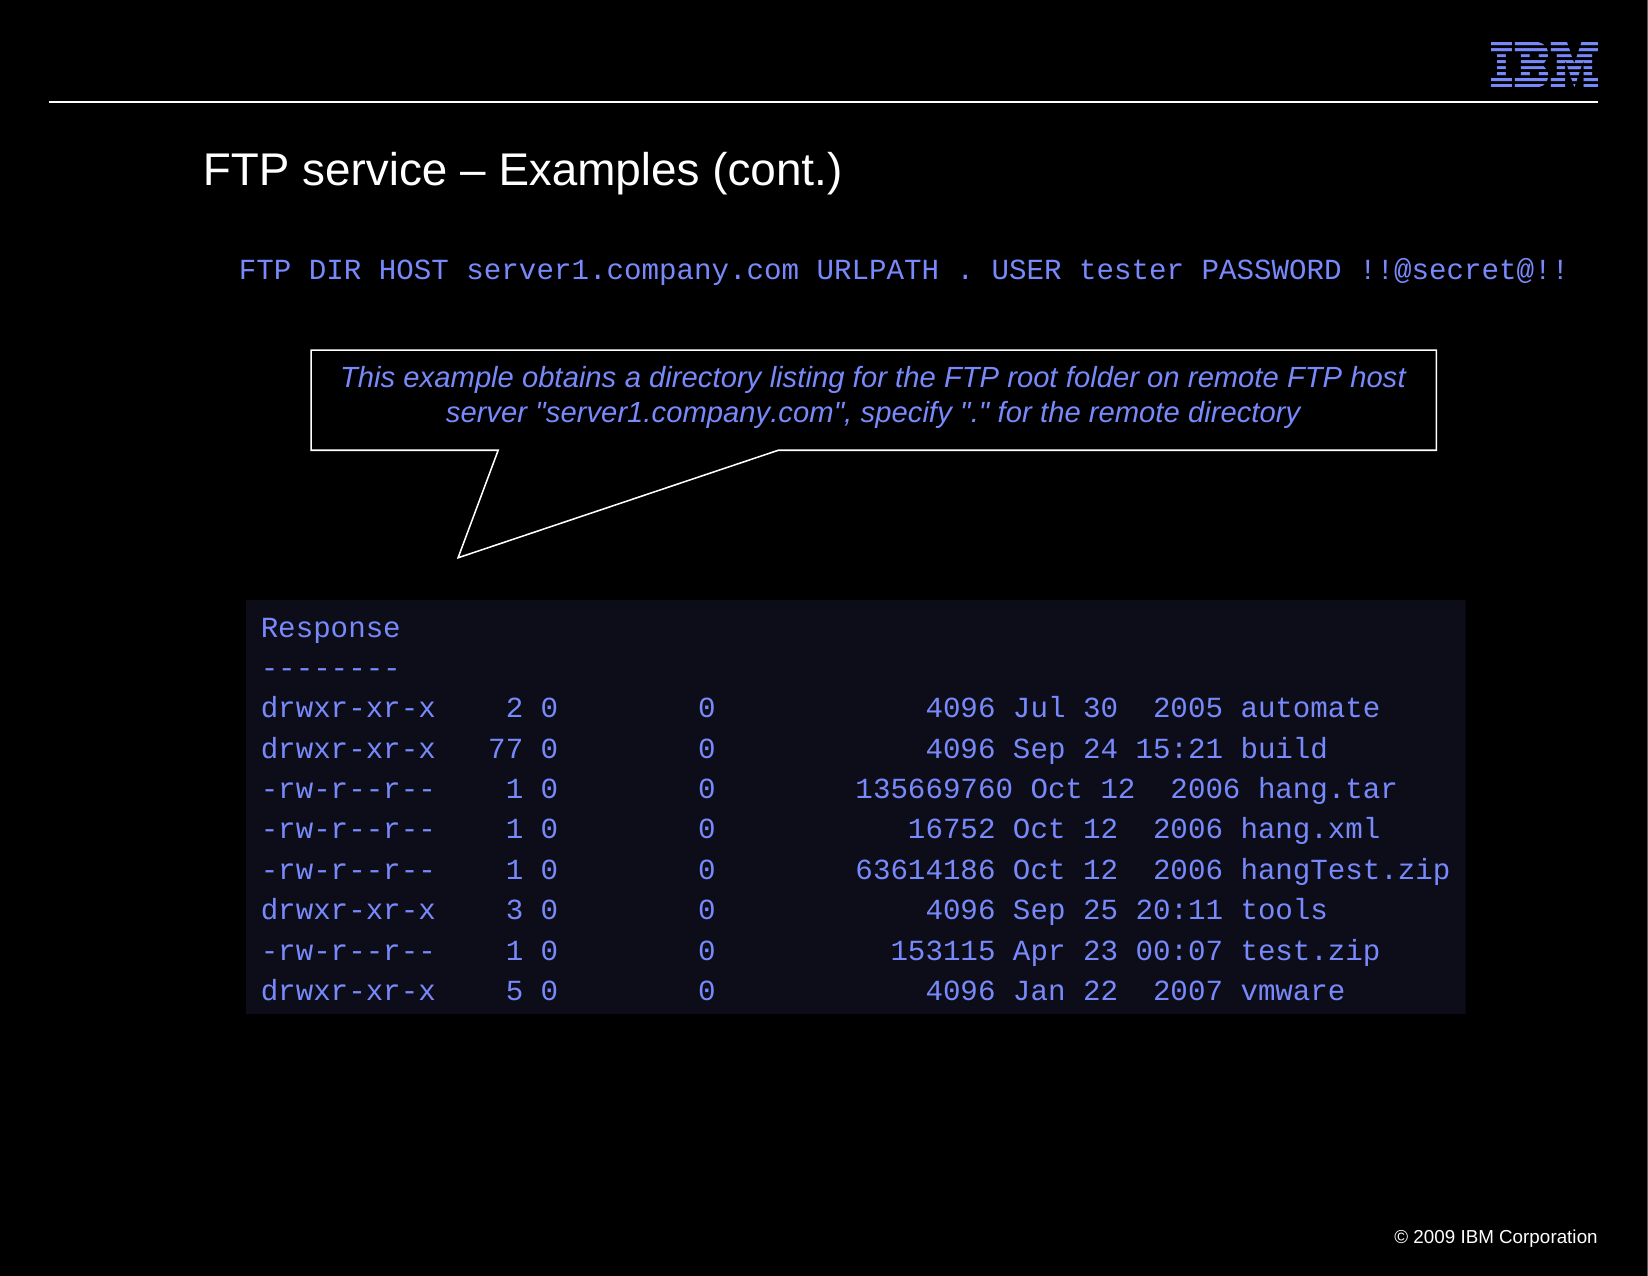

# FTP service – Examples (cont.)
FTP DIR HOST server1.company.com URLPATH . USER tester PASSWORD !!@secret@!!
This example obtains a directory listing for the FTP root folder on remote FTP host server "server1.company.com", specify "." for the remote directory
Response
--------
drwxr-xr-x 2 0 0 4096 Jul 30 2005 automate
drwxr-xr-x 77 0 0 4096 Sep 24 15:21 build
-rw-r--r-- 1 0 0 135669760 Oct 12 2006 hang.tar
-rw-r--r-- 1 0 0 16752 Oct 12 2006 hang.xml
-rw-r--r-- 1 0 0 63614186 Oct 12 2006 hangTest.zip
drwxr-xr-x 3 0 0 4096 Sep 25 20:11 tools
-rw-r--r-- 1 0 0 153115 Apr 23 00:07 test.zip
drwxr-xr-x 5 0 0 4096 Jan 22 2007 vmware